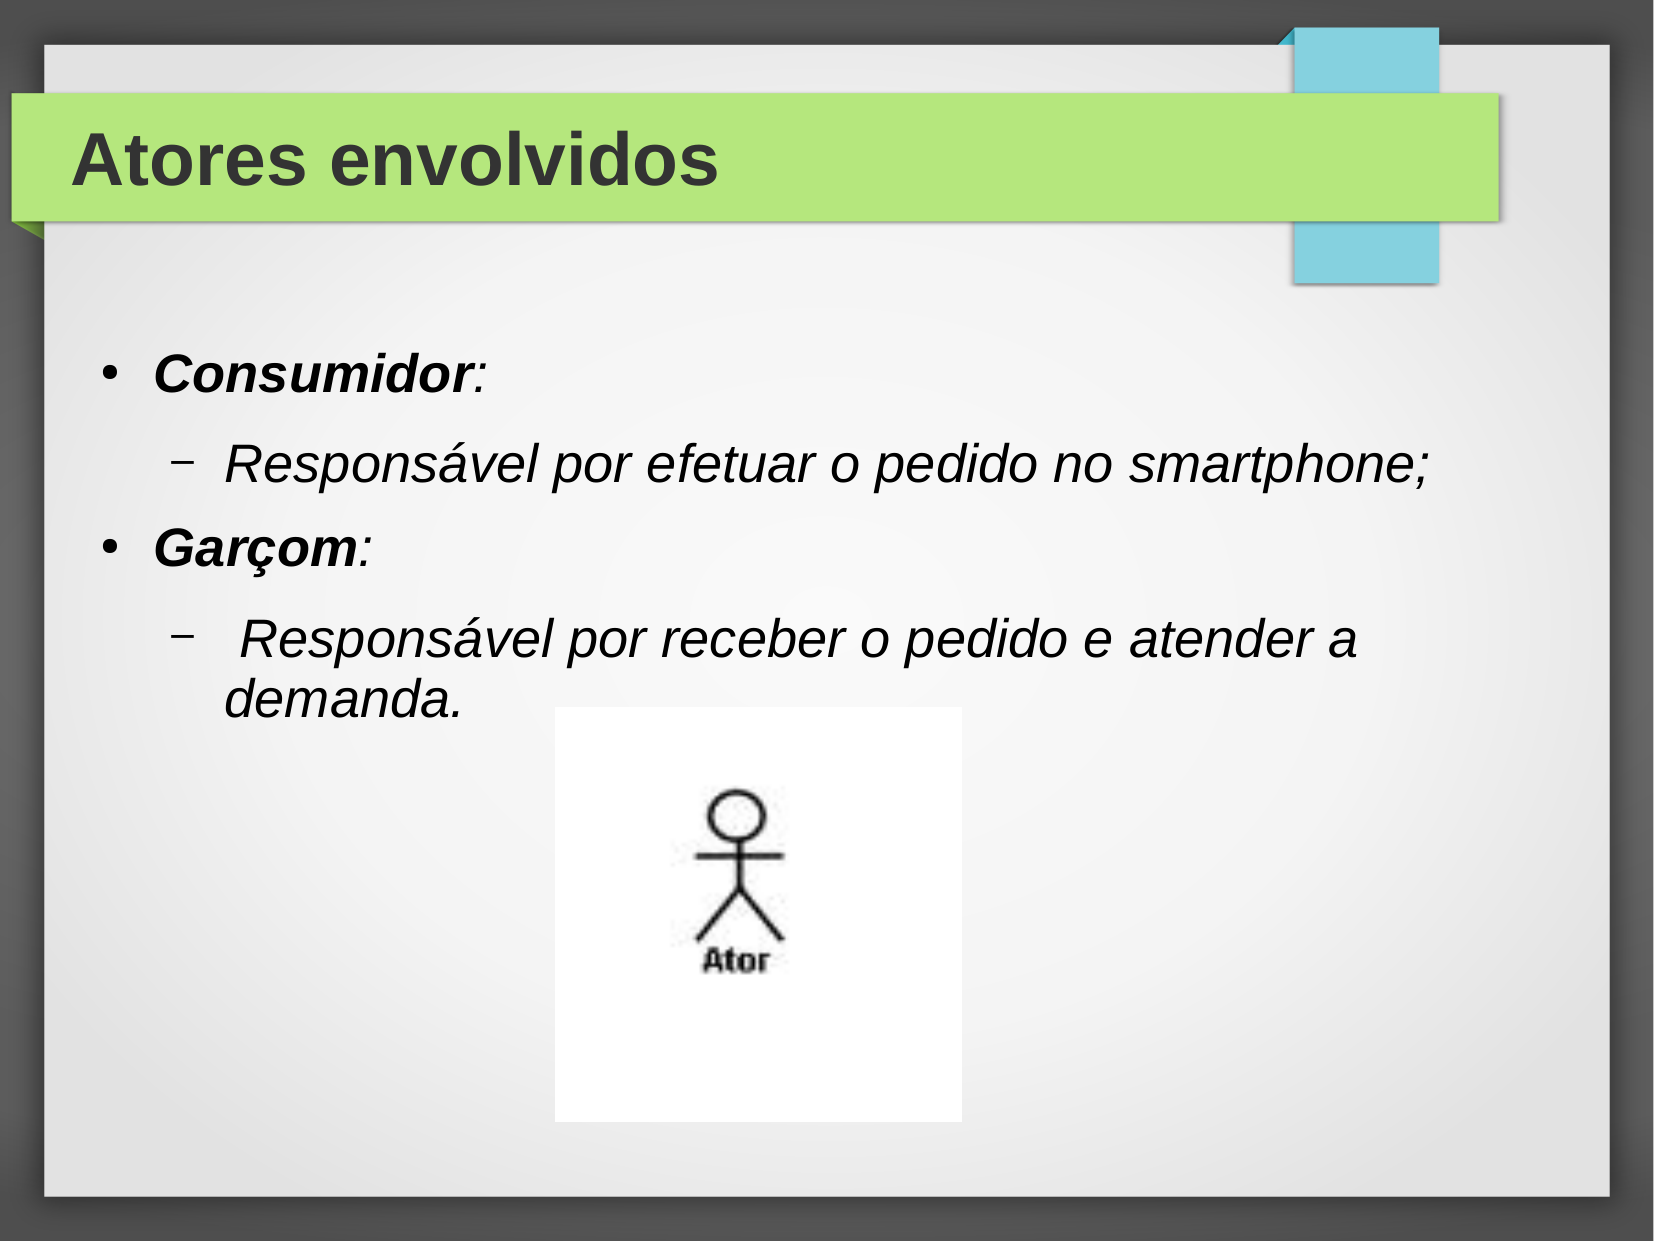

# Atores envolvidos
Consumidor:
Responsável por efetuar o pedido no smartphone;
Garçom:
 Responsável por receber o pedido e atender a demanda.